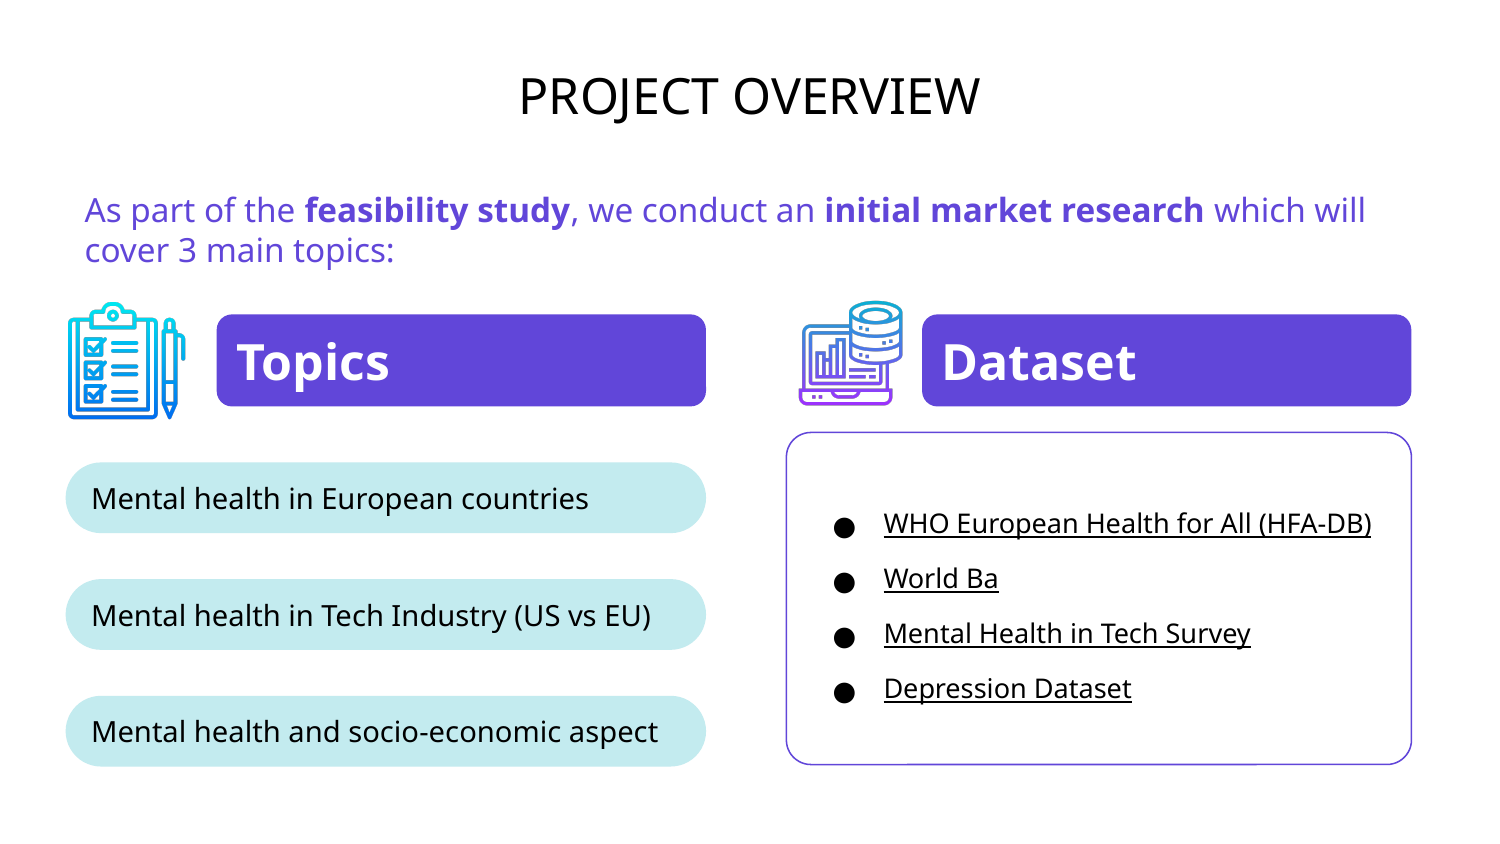

# PROJECT OVERVIEW
As part of the feasibility study, we conduct an initial market research which will cover 3 main topics:
Topics
Dataset
WHO European Health for All (HFA-DB)
World Ba
Mental Health in Tech Survey
Depression Dataset
Mental health in European countries
Mental health in Tech Industry (US vs EU)
Mental health and socio-economic aspect